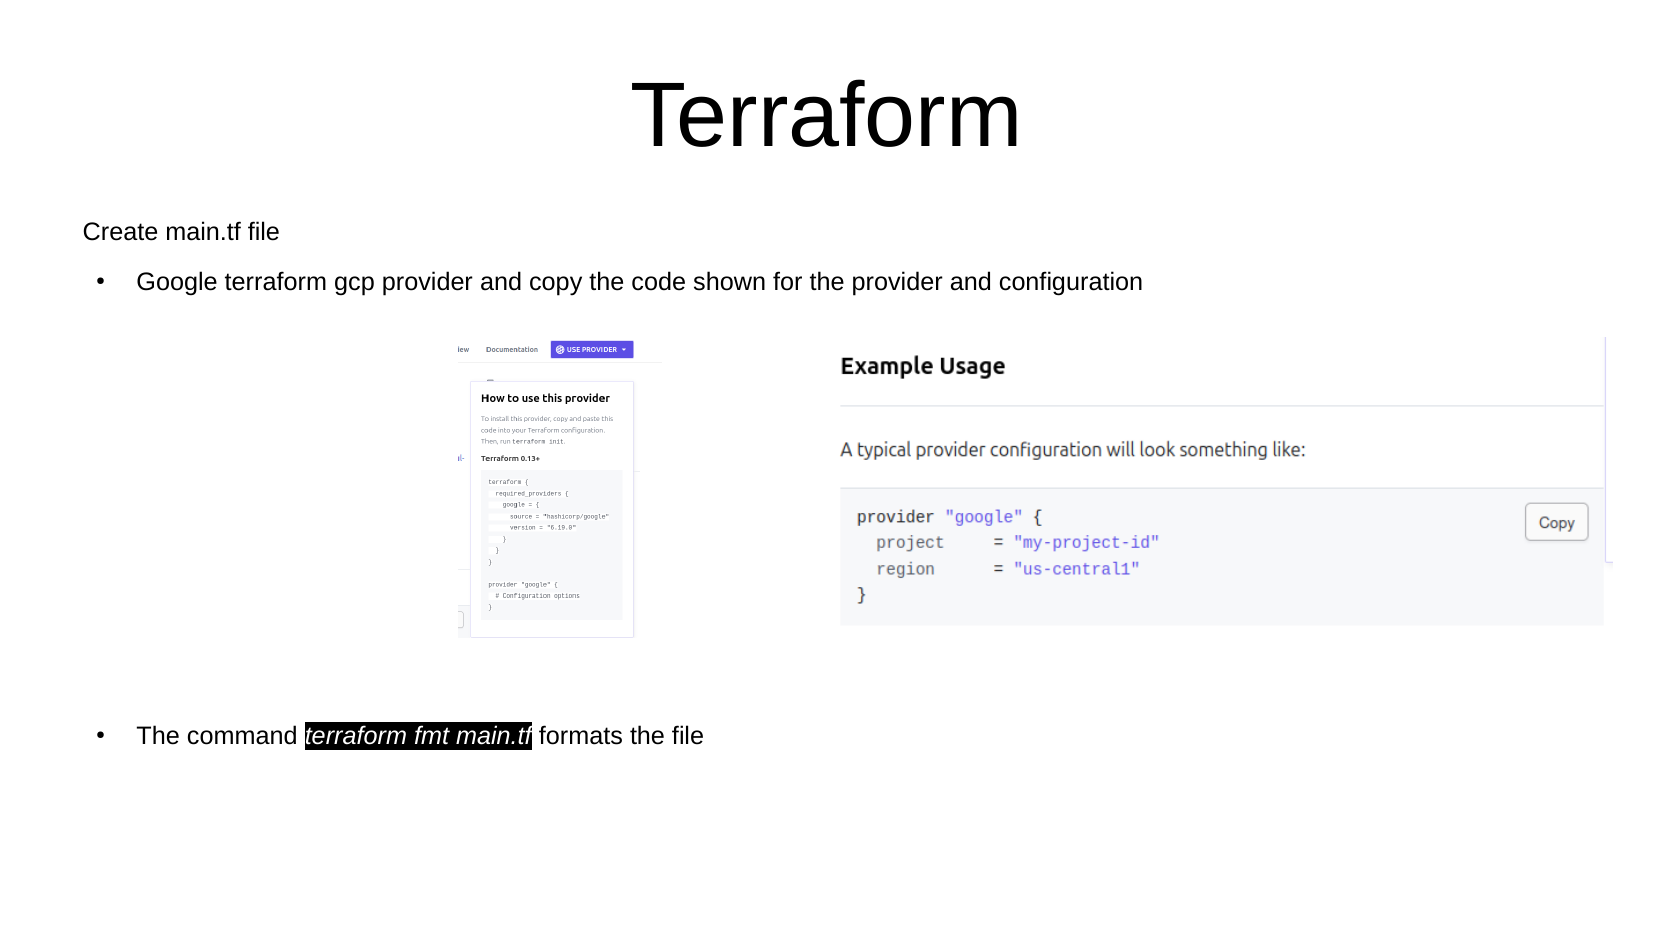

# Terraform
Create main.tf file
Google terraform gcp provider and copy the code shown for the provider and configuration
The command terraform fmt main.tf formats the file